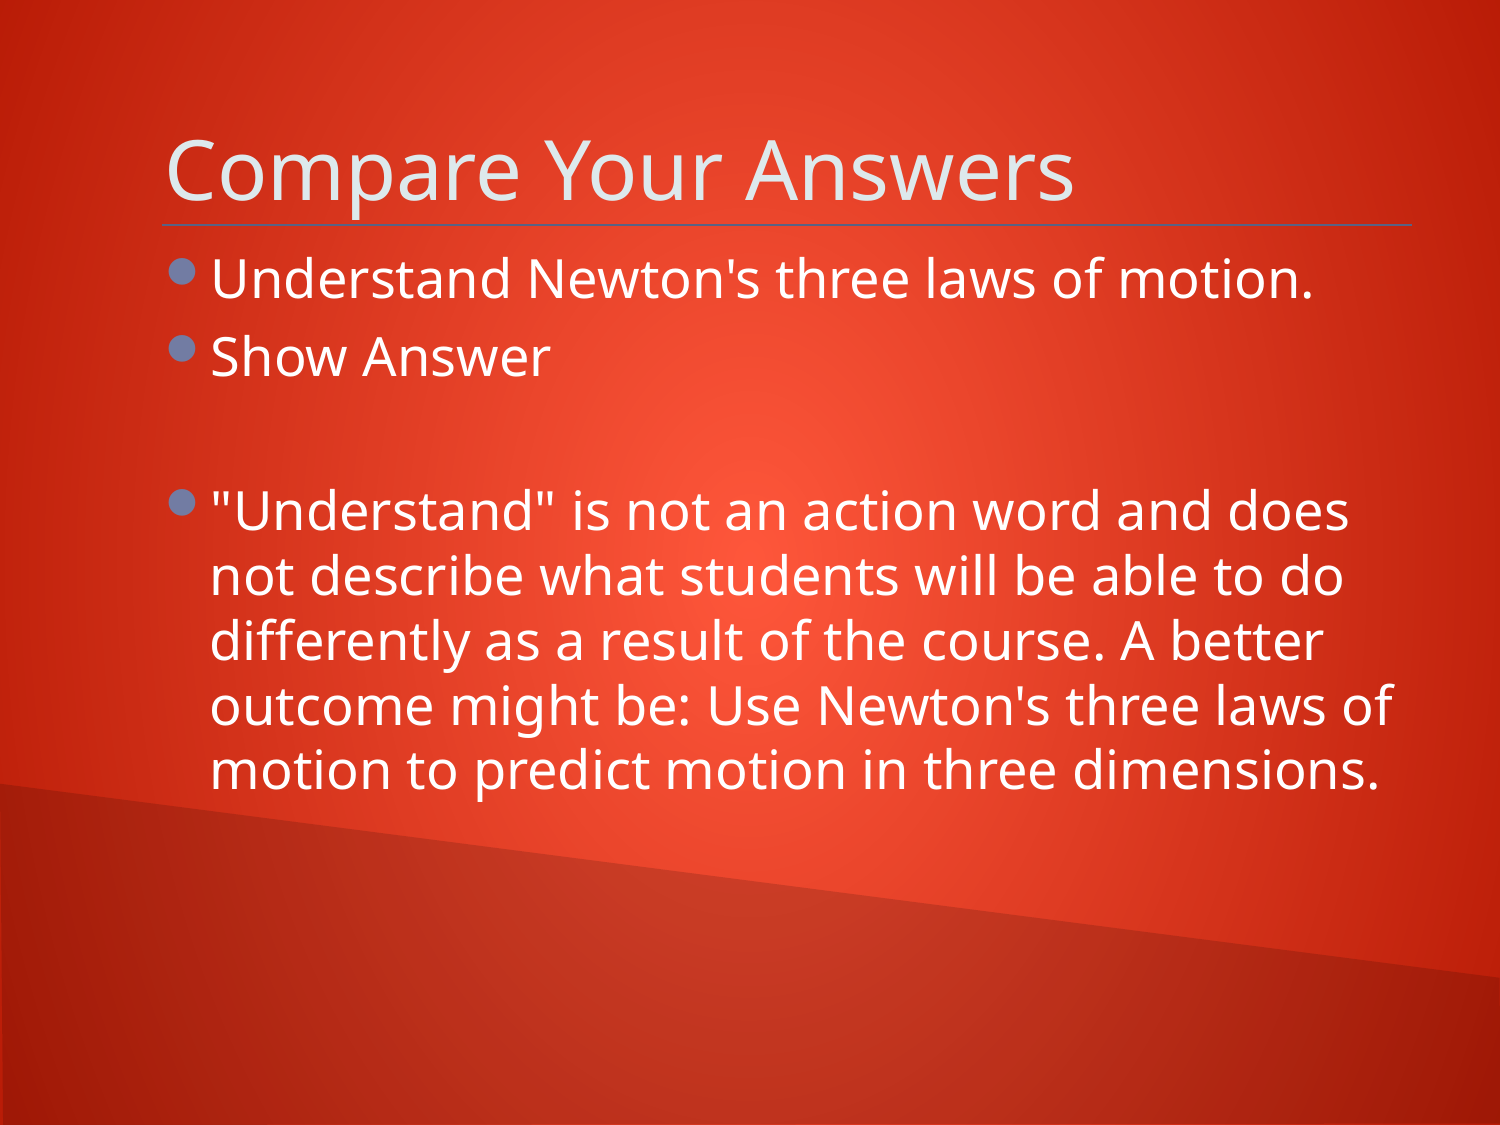

# Compare Your Answers
Understand Newton's three laws of motion.
Show Answer
"Understand" is not an action word and does not describe what students will be able to do differently as a result of the course. A better outcome might be: Use Newton's three laws of motion to predict motion in three dimensions.